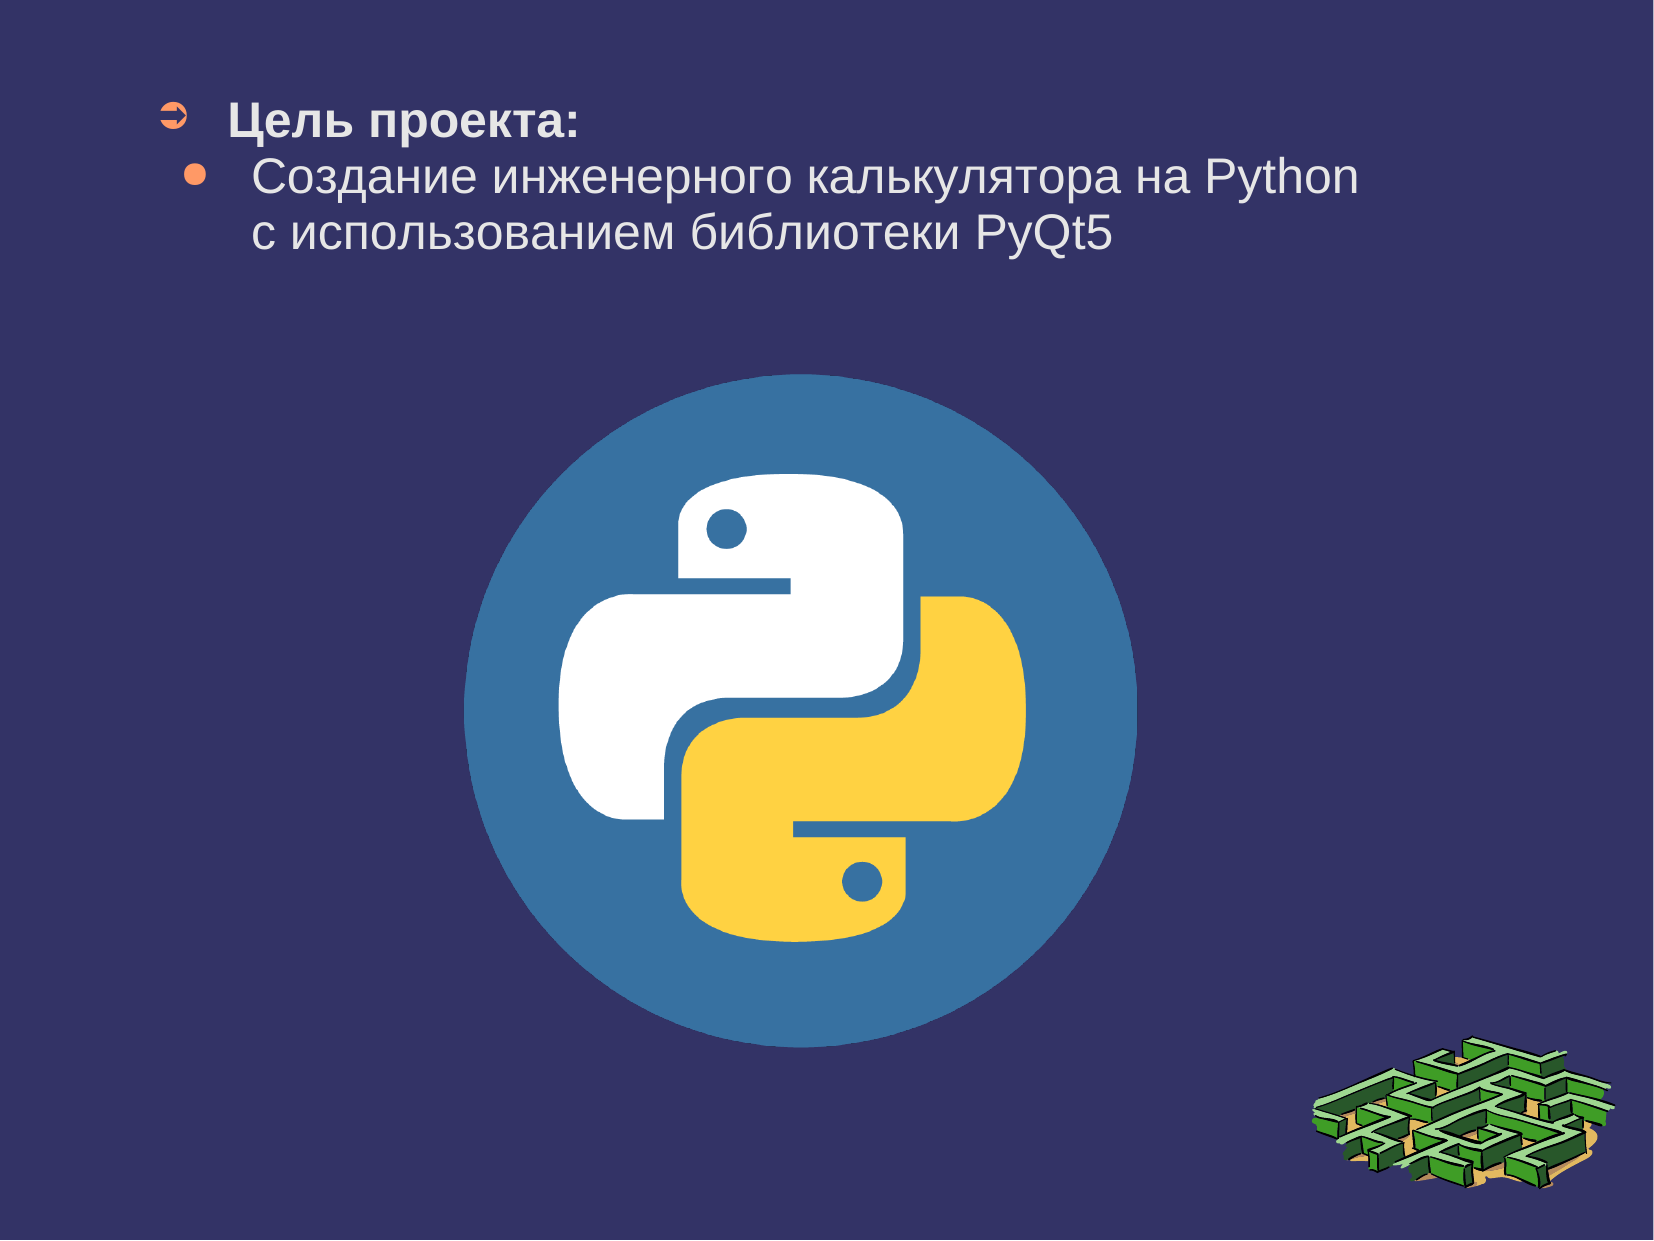

# Цель проекта:
Создание инженерного калькулятора на Python
с использованием библиотеки PyQt5